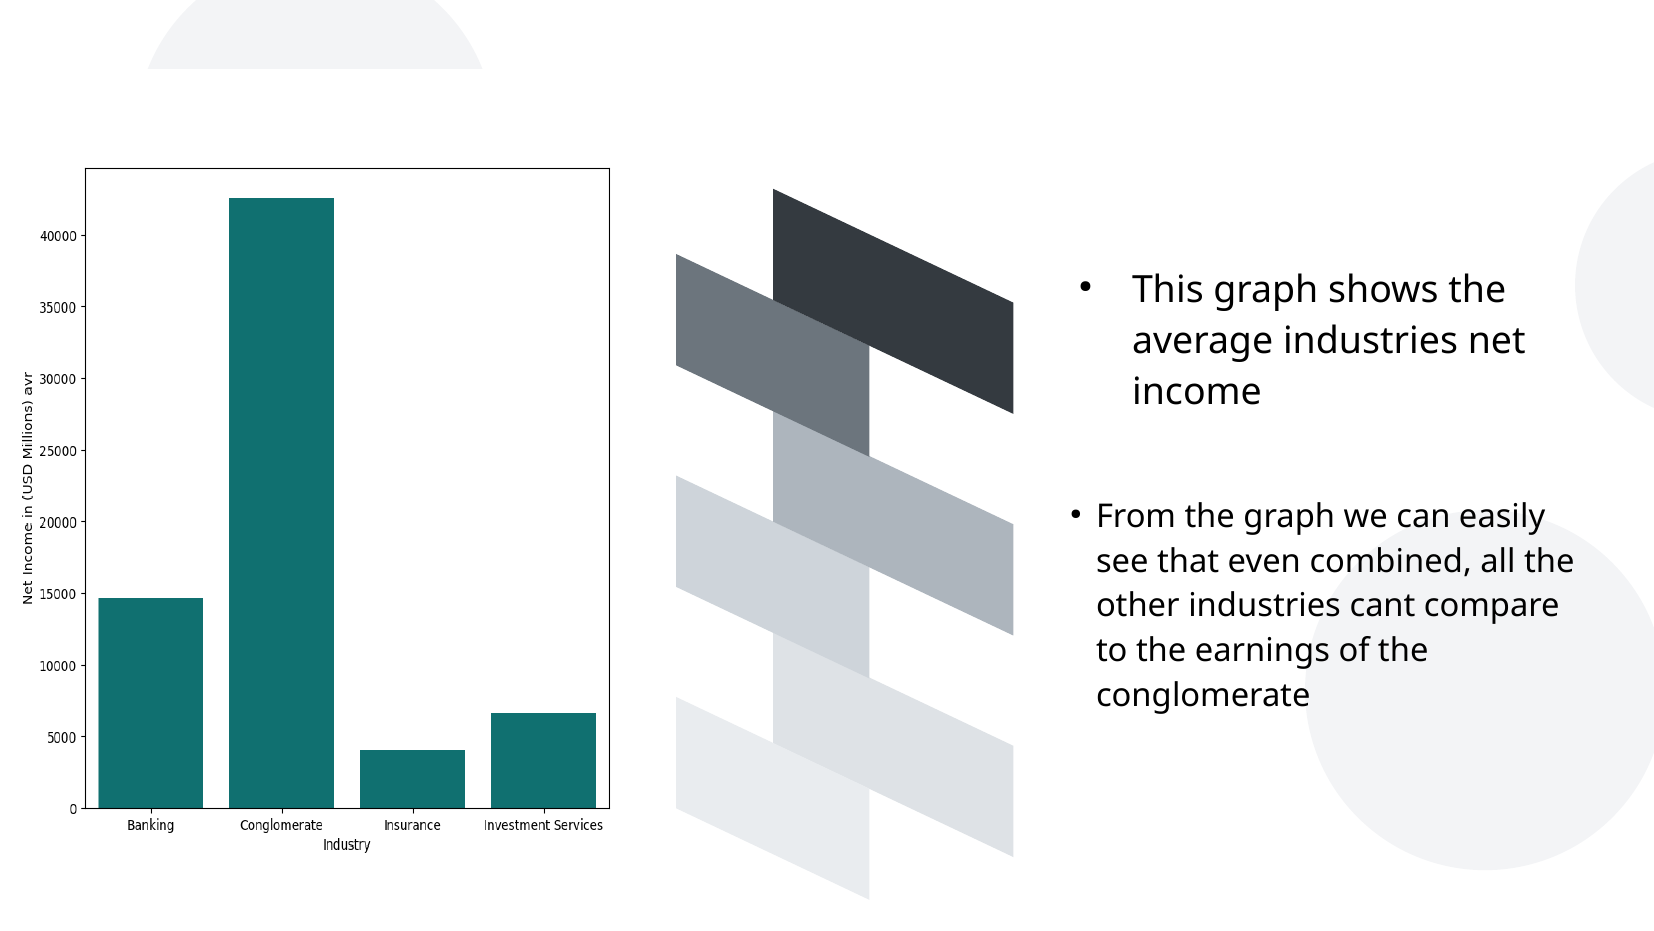

# This graph shows the average industries net income
From the graph we can easily see that even combined, all the other industries cant compare to the earnings of the conglomerate